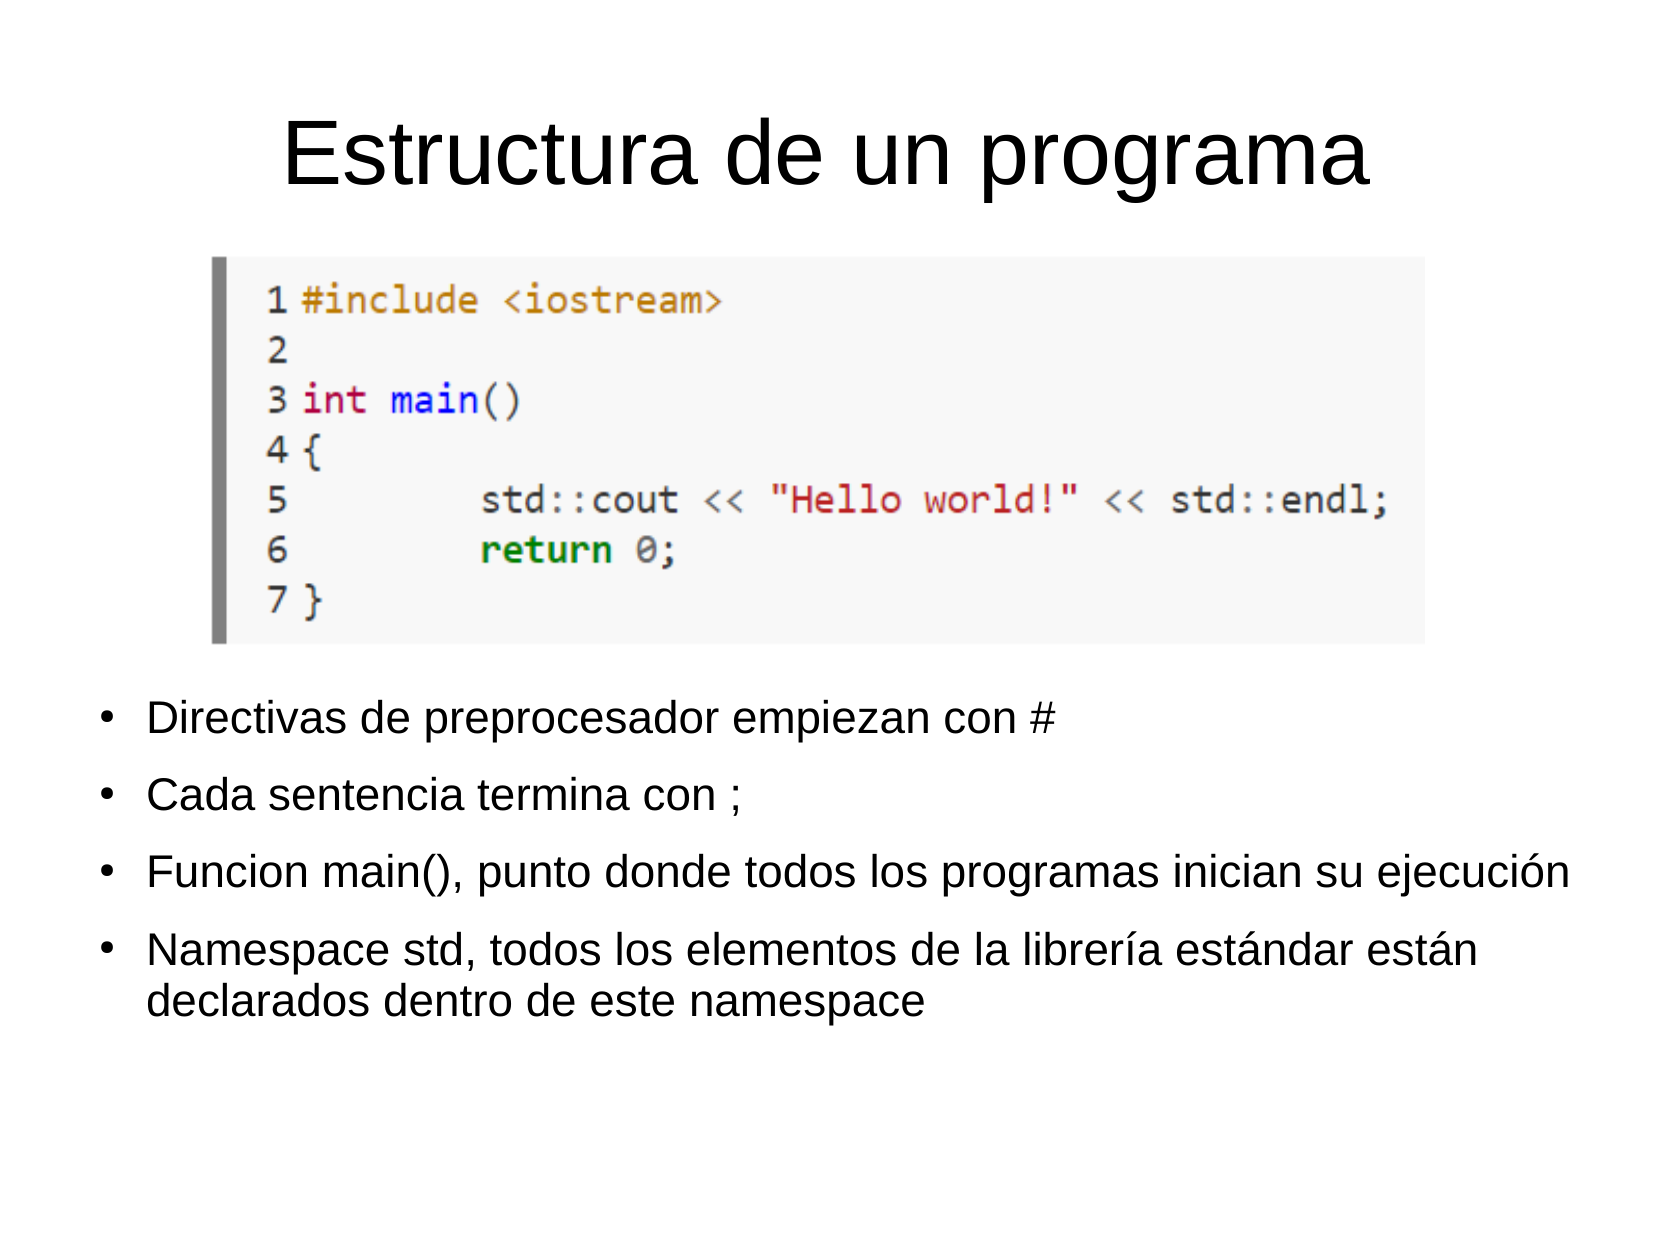

# Estructura de un programa
Directivas de preprocesador empiezan con #
Cada sentencia termina con ;
Funcion main(), punto donde todos los programas inician su ejecución
Namespace std, todos los elementos de la librería estándar están declarados dentro de este namespace